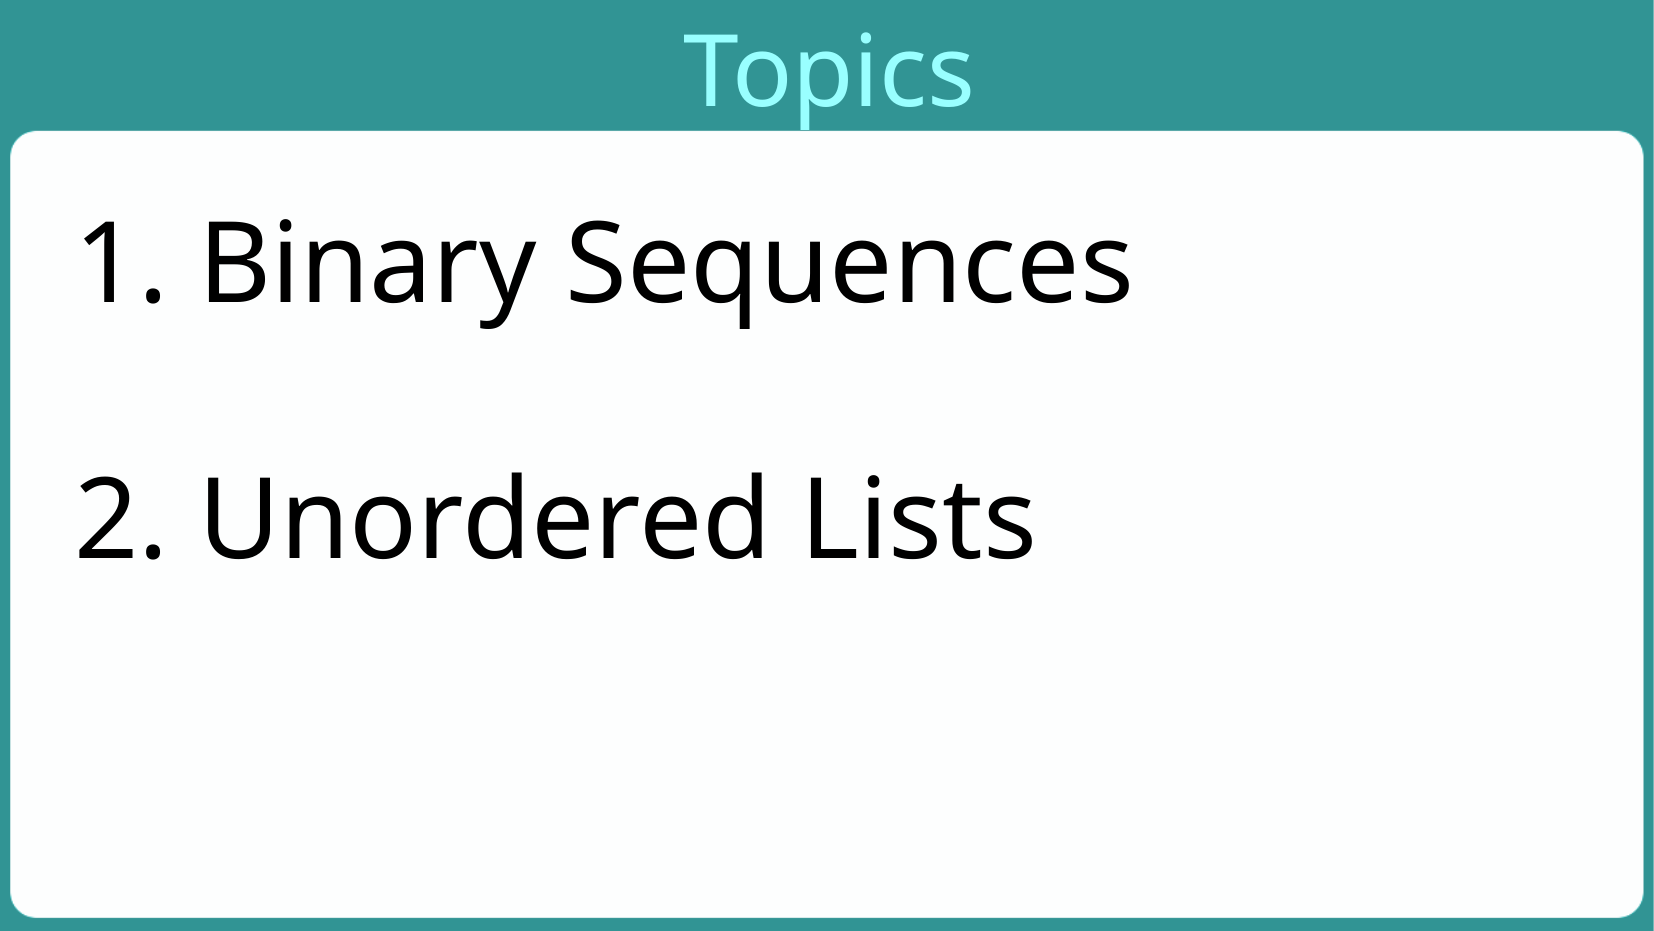

# Topics
1. Binary Sequences
2. Unordered Lists